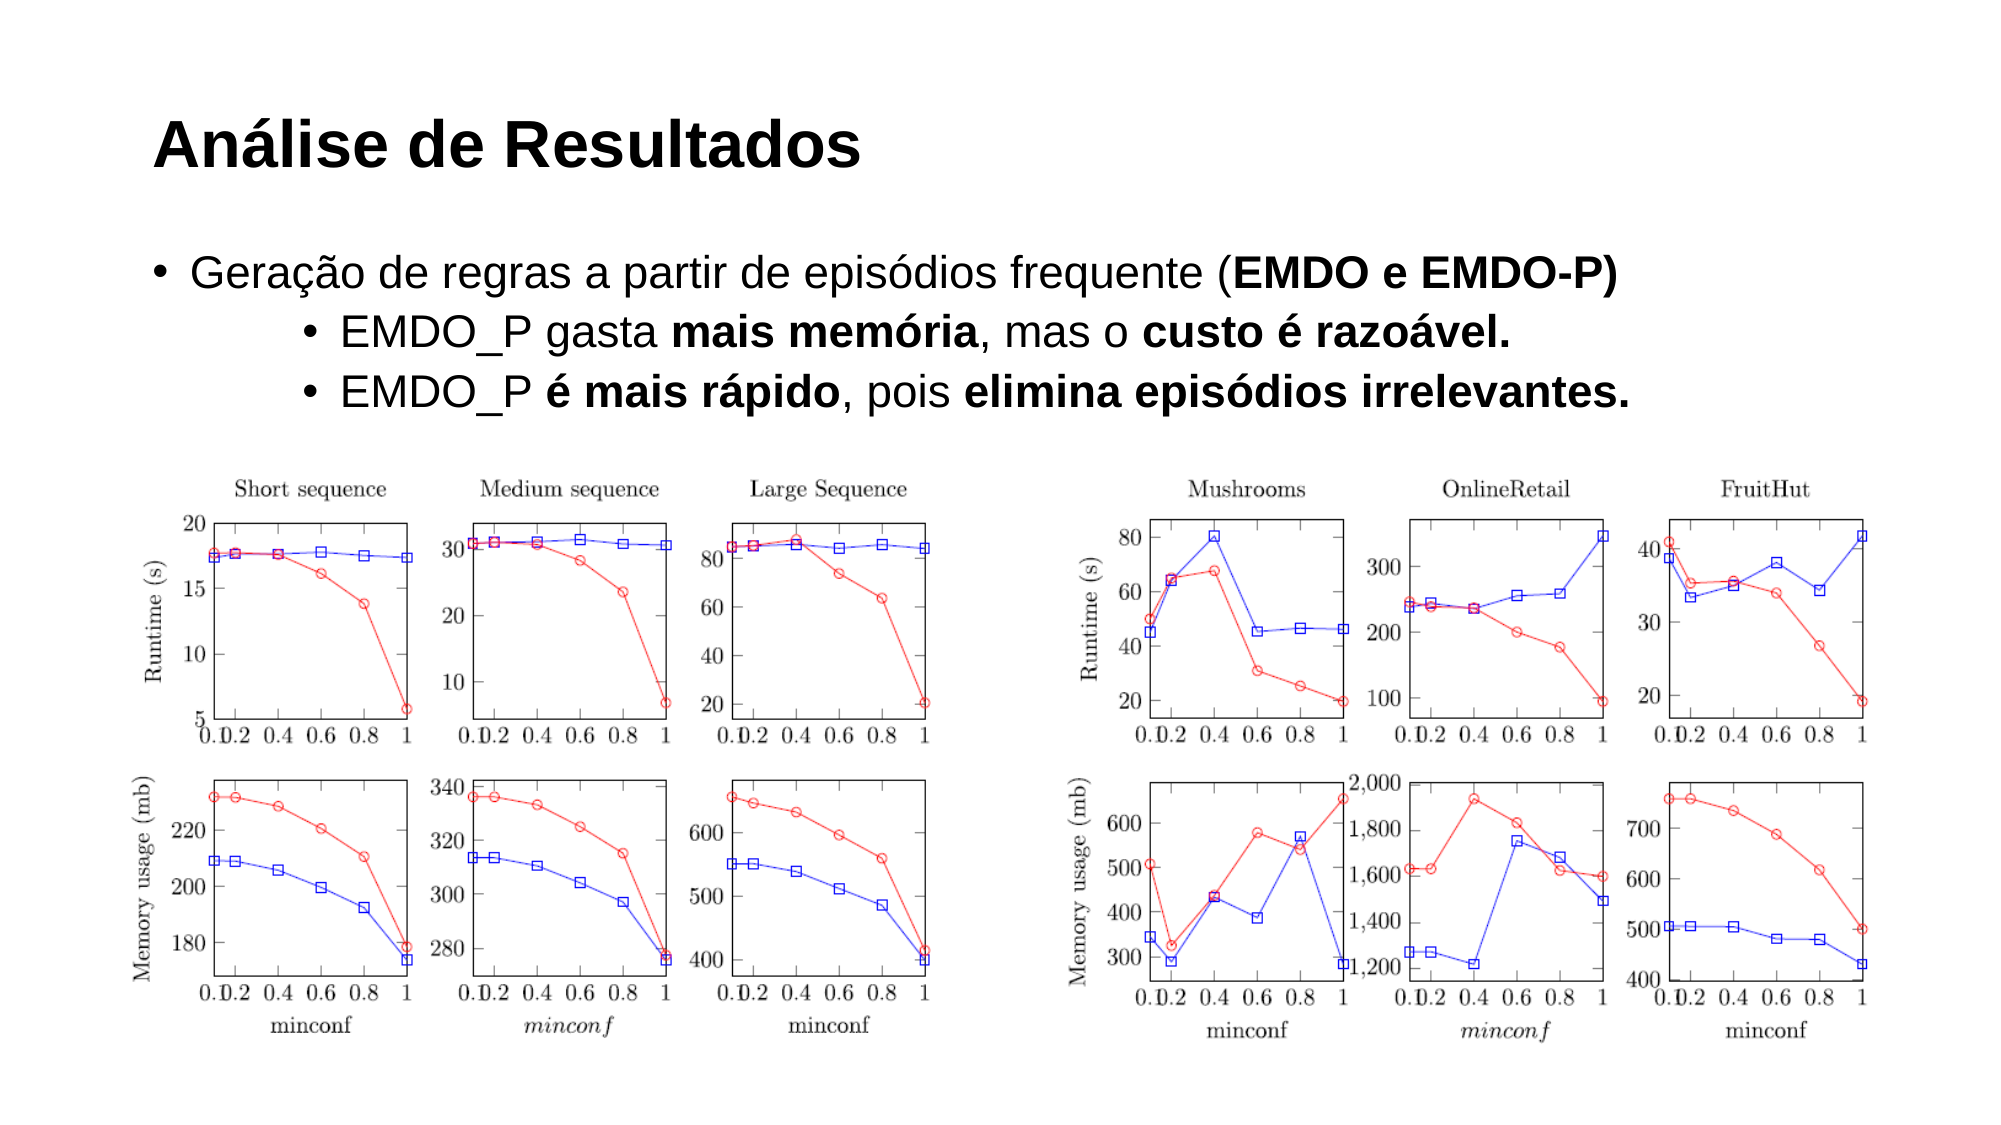

# Análise de Resultados
Geração de regras a partir de episódios frequente (EMDO e EMDO-P)
EMDO_P gasta mais memória, mas o custo é razoável.
EMDO_P é mais rápido, pois elimina episódios irrelevantes.